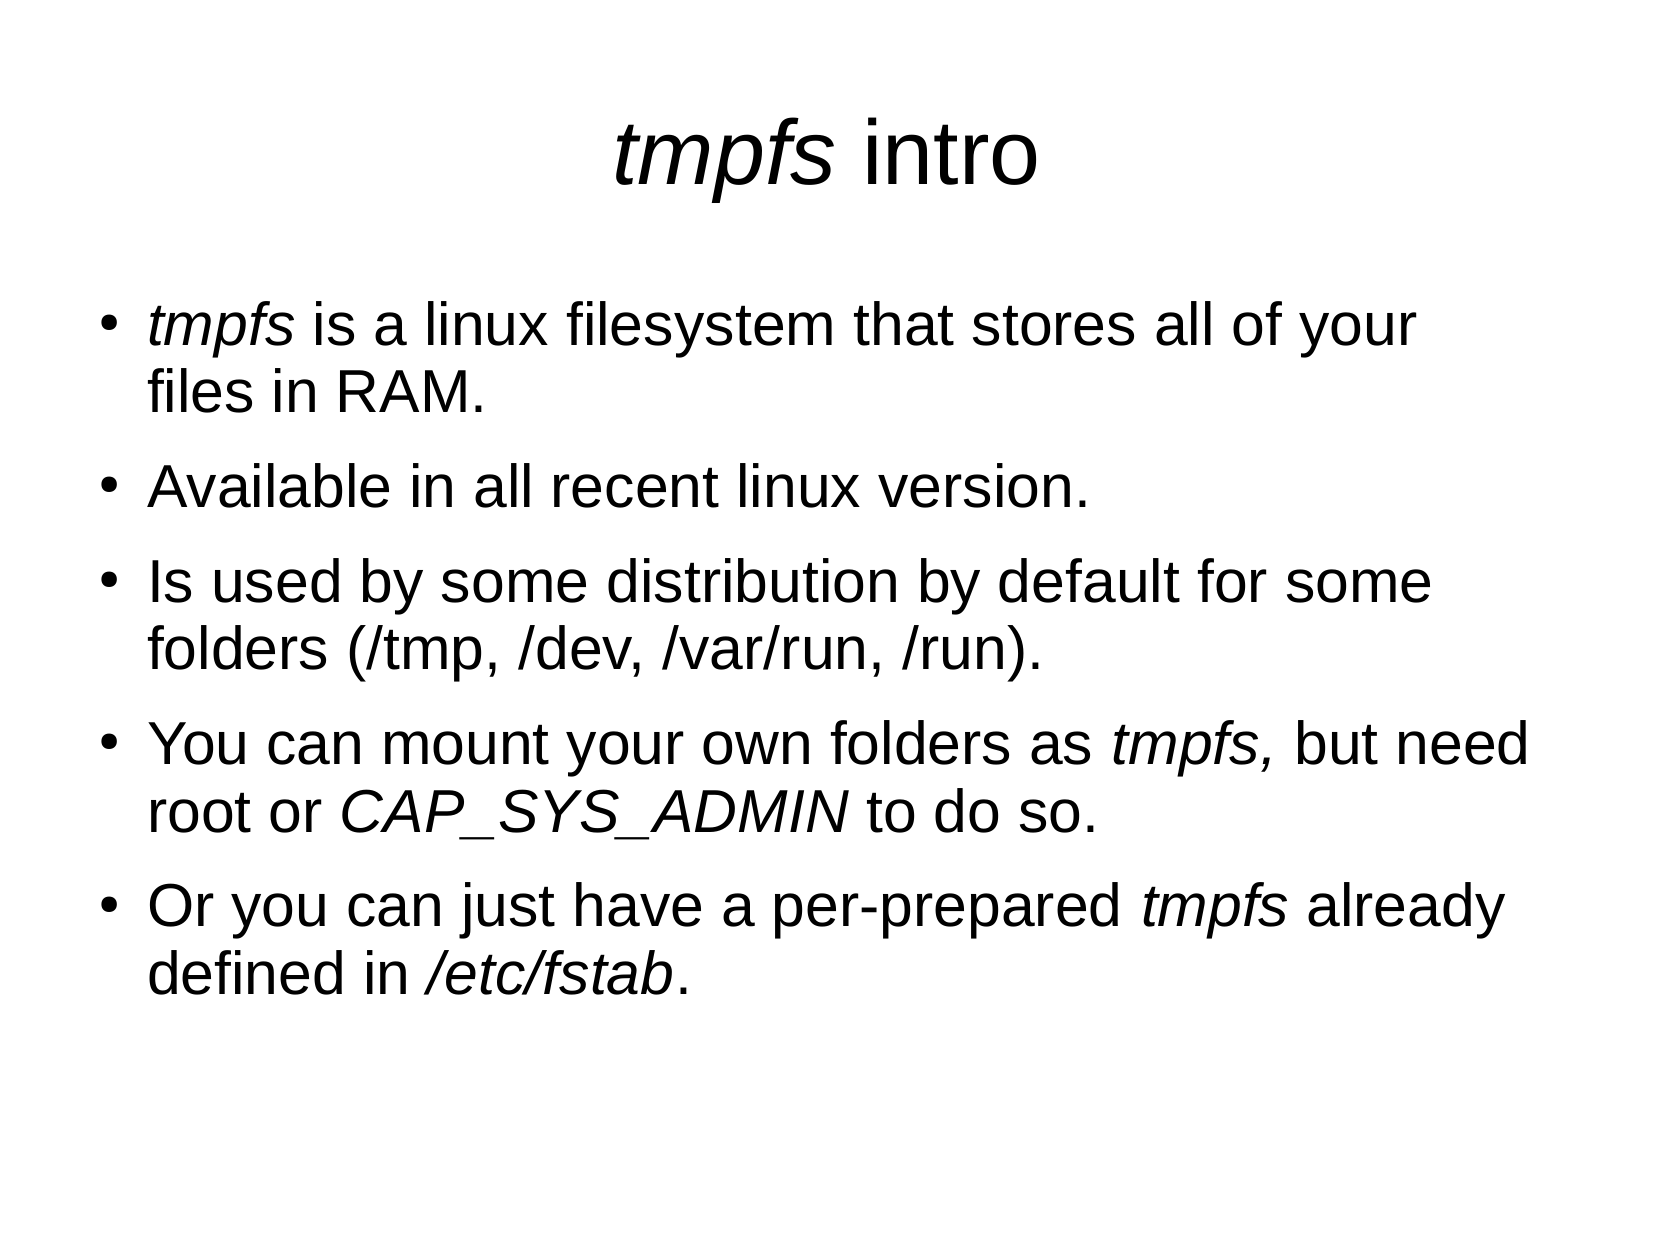

# tmpfs intro
tmpfs is a linux filesystem that stores all of your files in RAM.
Available in all recent linux version.
Is used by some distribution by default for some folders (/tmp, /dev, /var/run, /run).
You can mount your own folders as tmpfs, but need root or CAP_SYS_ADMIN to do so.
Or you can just have a per-prepared tmpfs already defined in /etc/fstab.